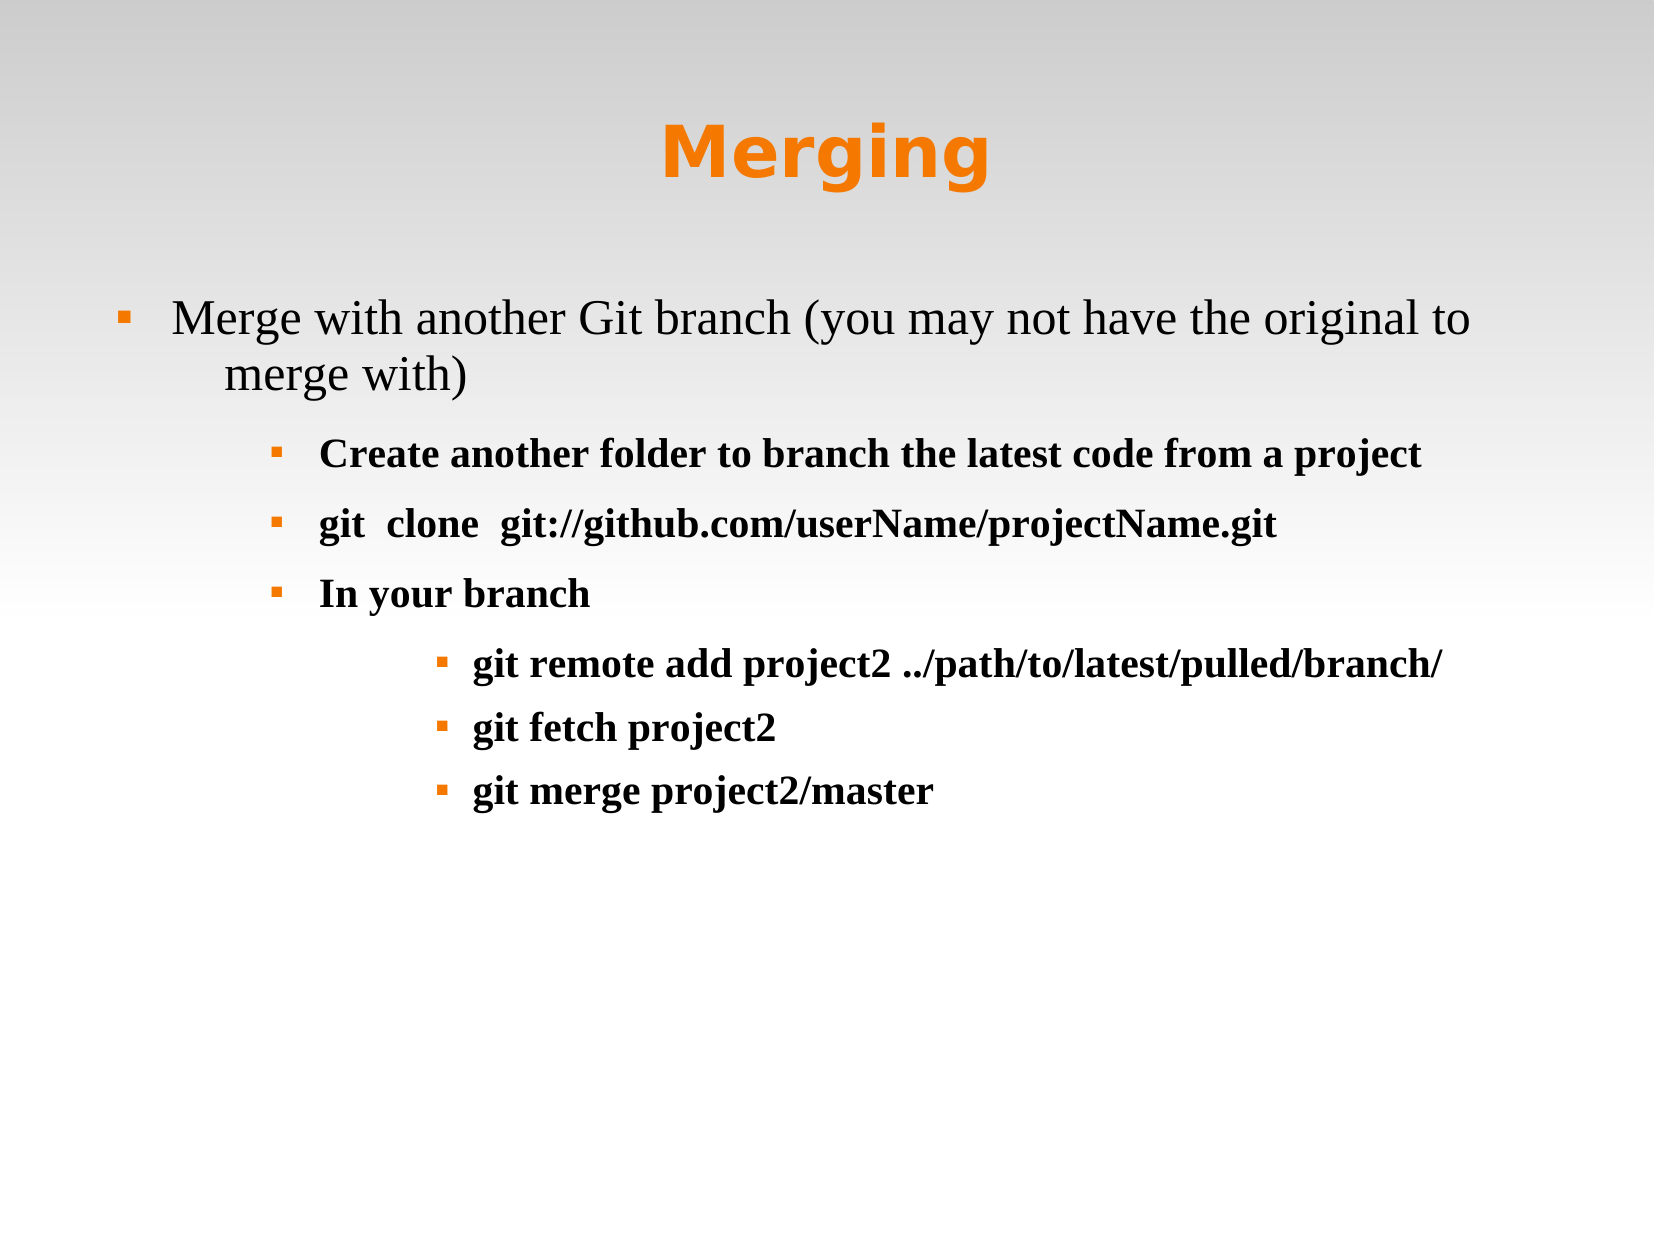

# Merging
Merge with another Git branch (you may not have the original to merge with)
Create another folder to branch the latest code from a project
git clone git://github.com/userName/projectName.git
In your branch
git remote add project2 ../path/to/latest/pulled/branch/
git fetch project2
git merge project2/master